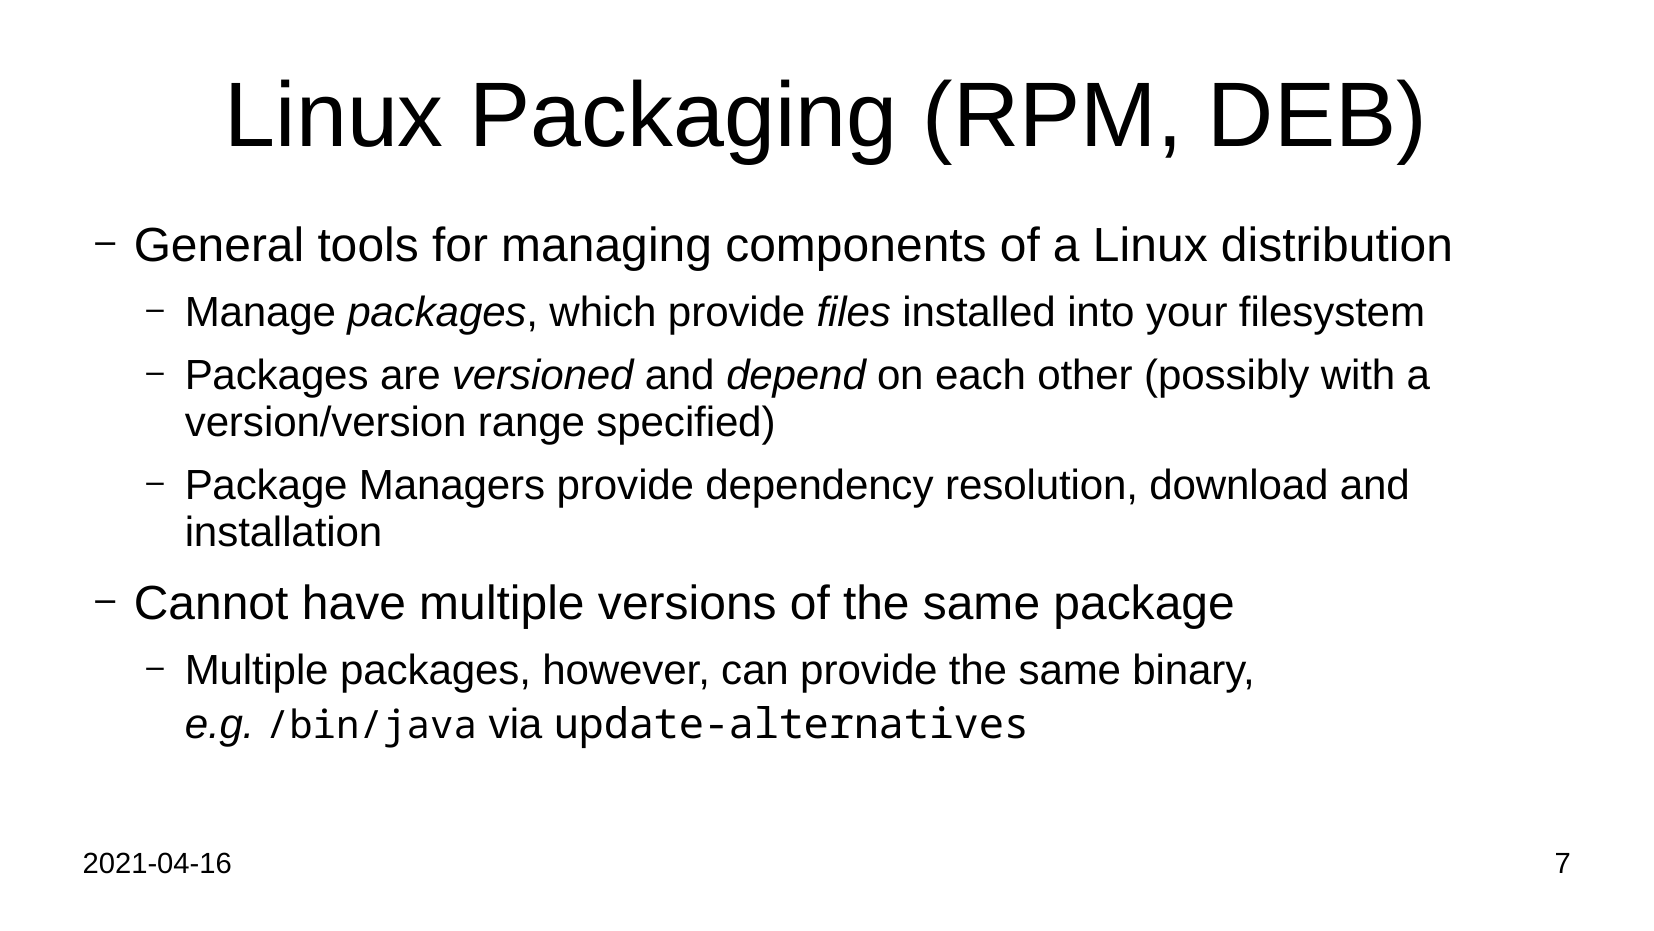

# Linux Packaging (RPM, DEB)
General tools for managing components of a Linux distribution
Manage packages, which provide files installed into your filesystem
Packages are versioned and depend on each other (possibly with a version/version range specified)
Package Managers provide dependency resolution, download and installation
Cannot have multiple versions of the same package
Multiple packages, however, can provide the same binary,
e.g. /bin/java via update-alternatives
2021-04-16
7